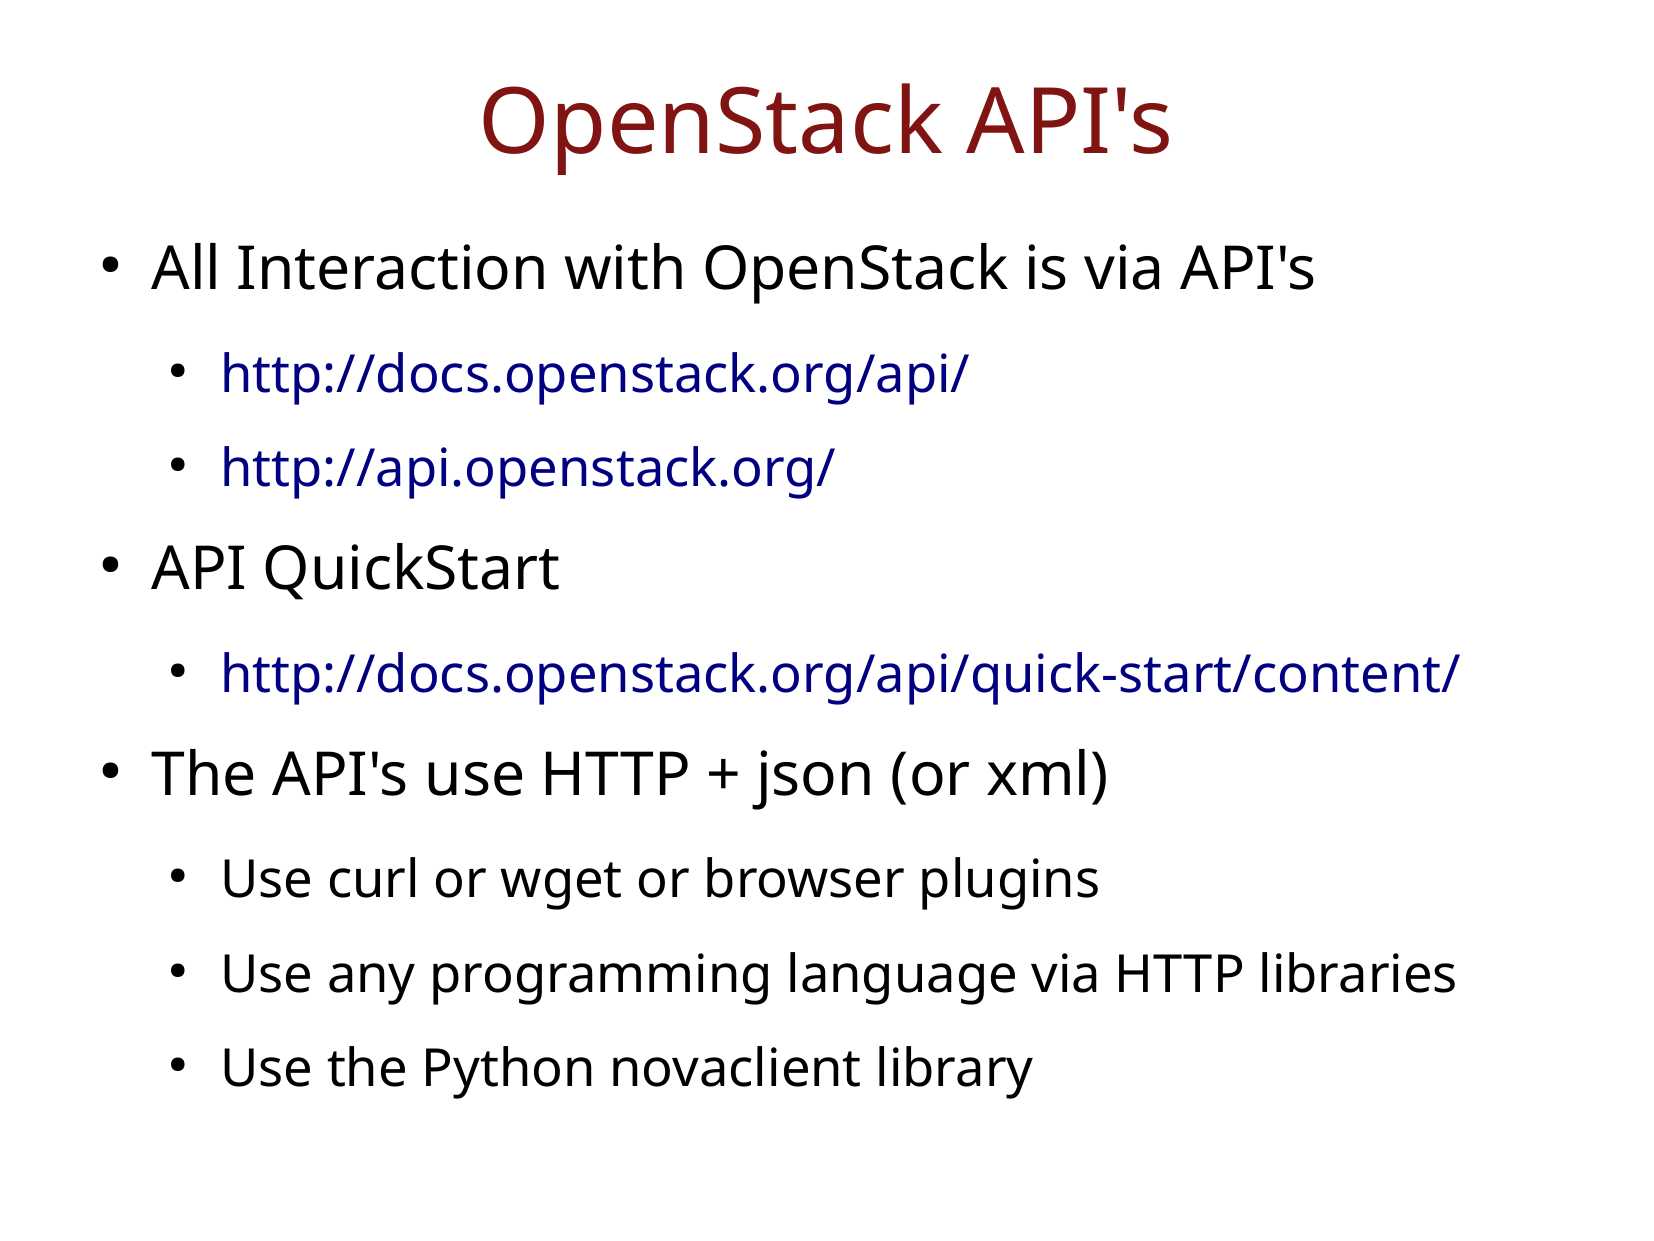

# OpenStack API's
All Interaction with OpenStack is via API's
http://docs.openstack.org/api/
http://api.openstack.org/
API QuickStart
http://docs.openstack.org/api/quick-start/content/
The API's use HTTP + json (or xml)
Use curl or wget or browser plugins
Use any programming language via HTTP libraries
Use the Python novaclient library